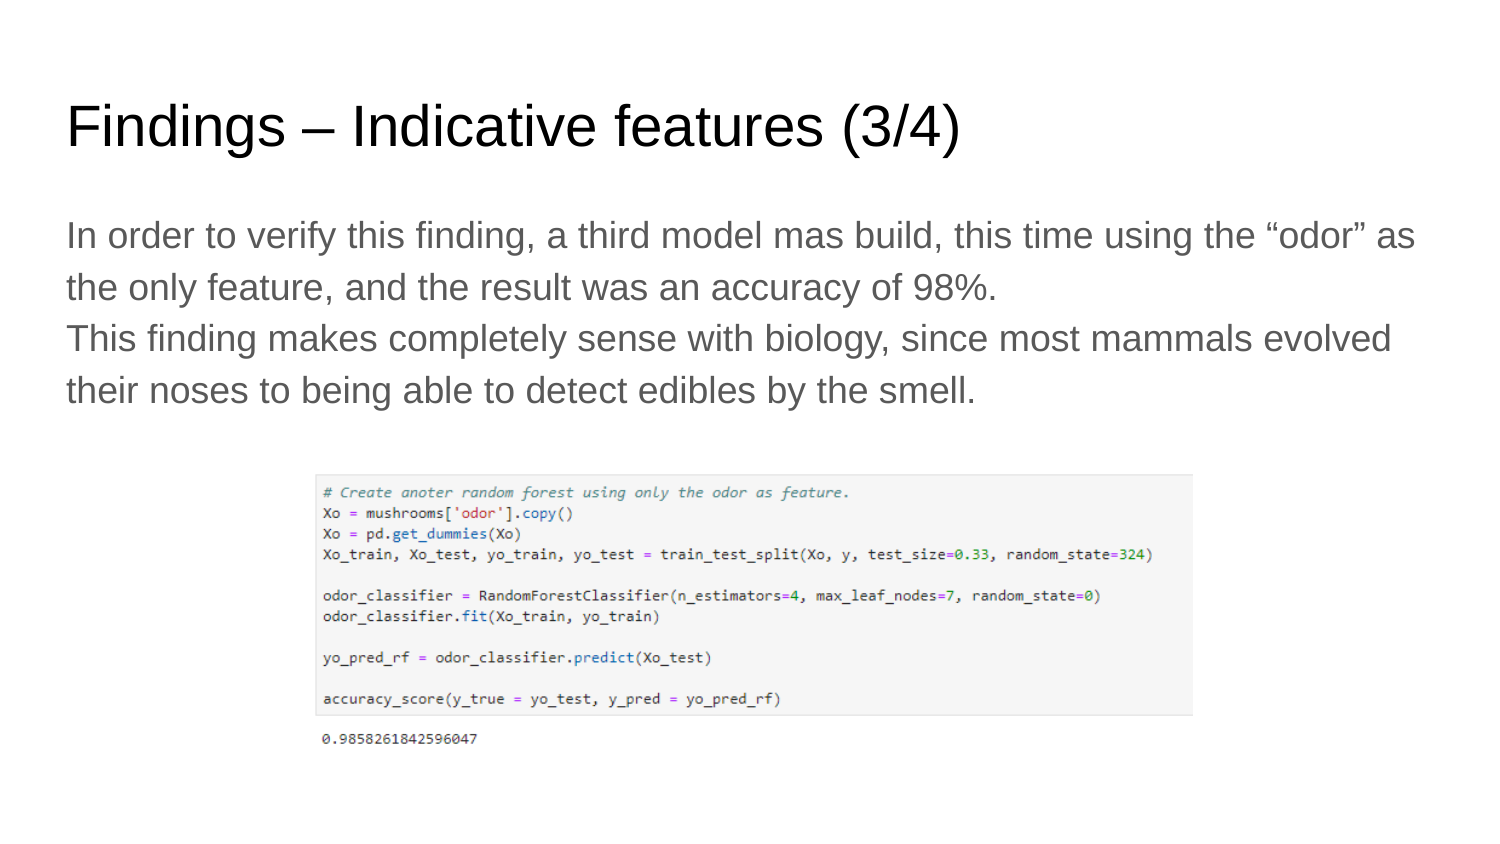

# Findings – Indicative features (3/4)
In order to verify this finding, a third model mas build, this time using the “odor” as the only feature, and the result was an accuracy of 98%.
This finding makes completely sense with biology, since most mammals evolved their noses to being able to detect edibles by the smell.